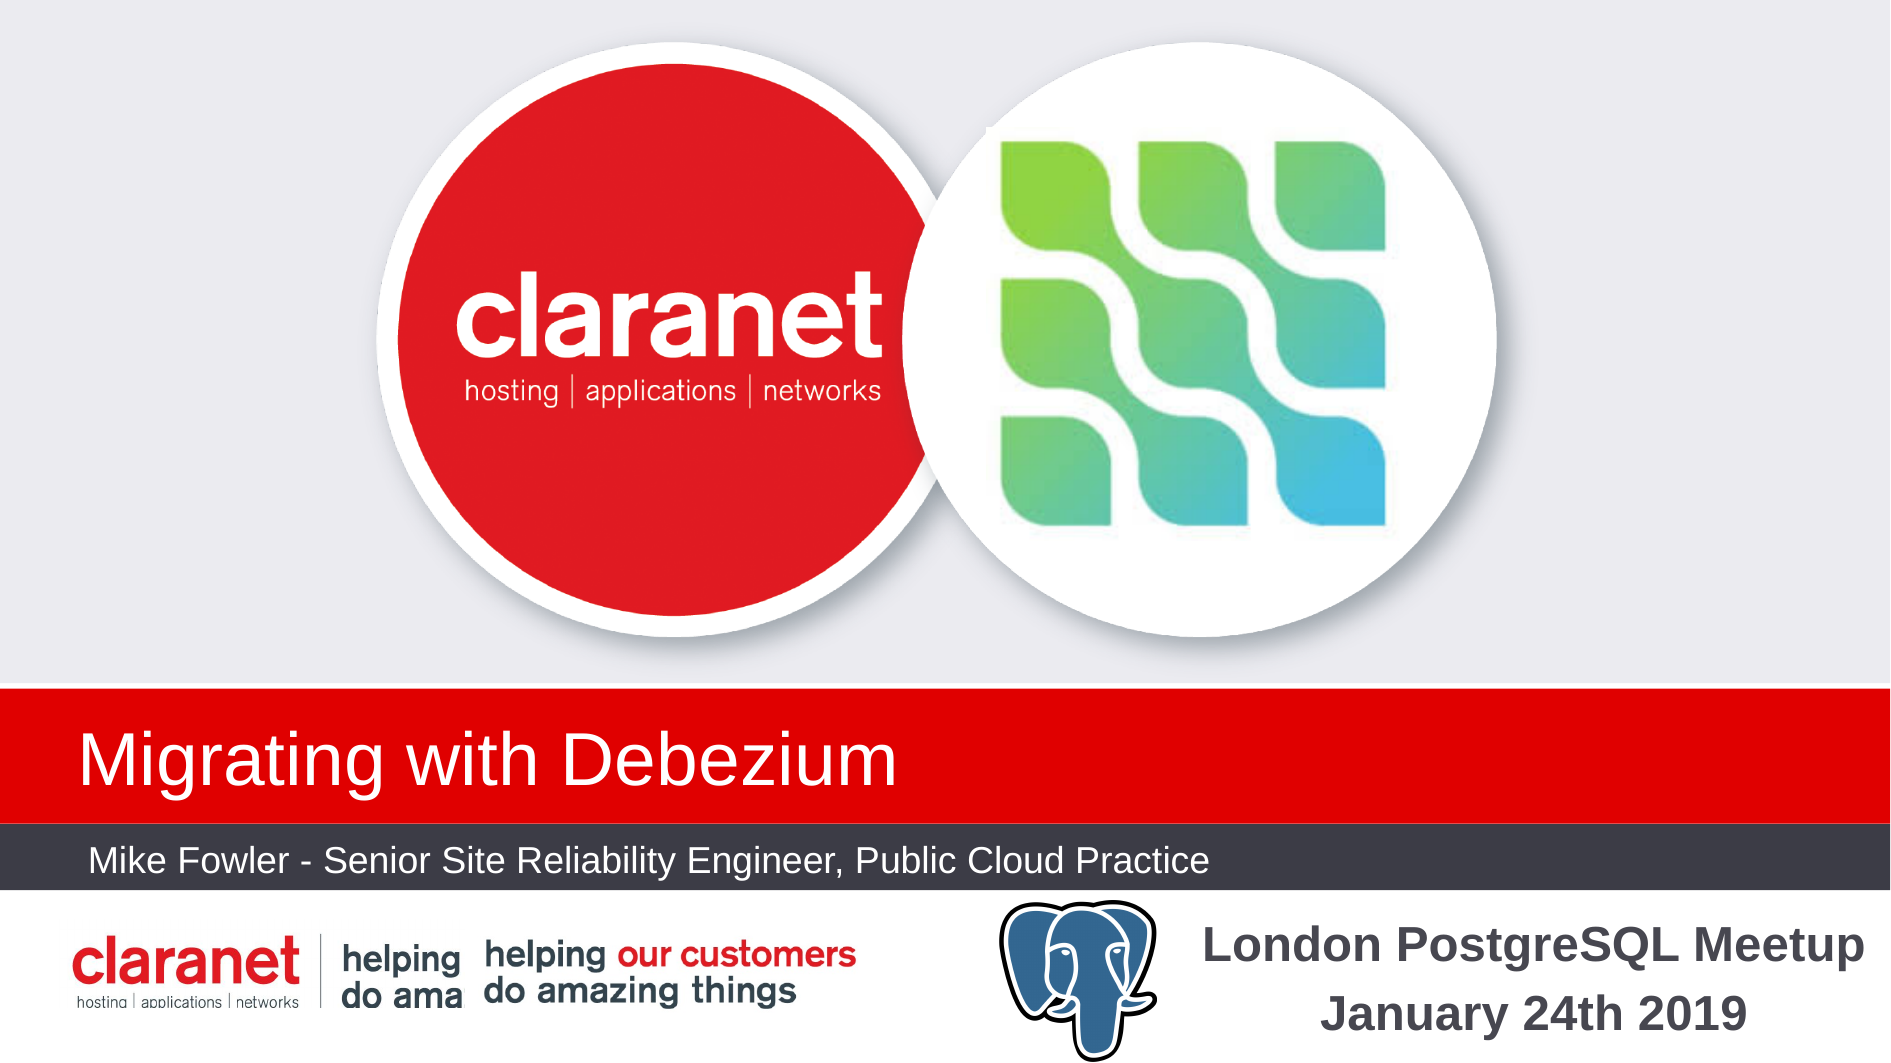

PLACE CUSTOMER LOGO HERE
Migrating with Debezium
Mike Fowler - Senior Site Reliability Engineer, Public Cloud Practice